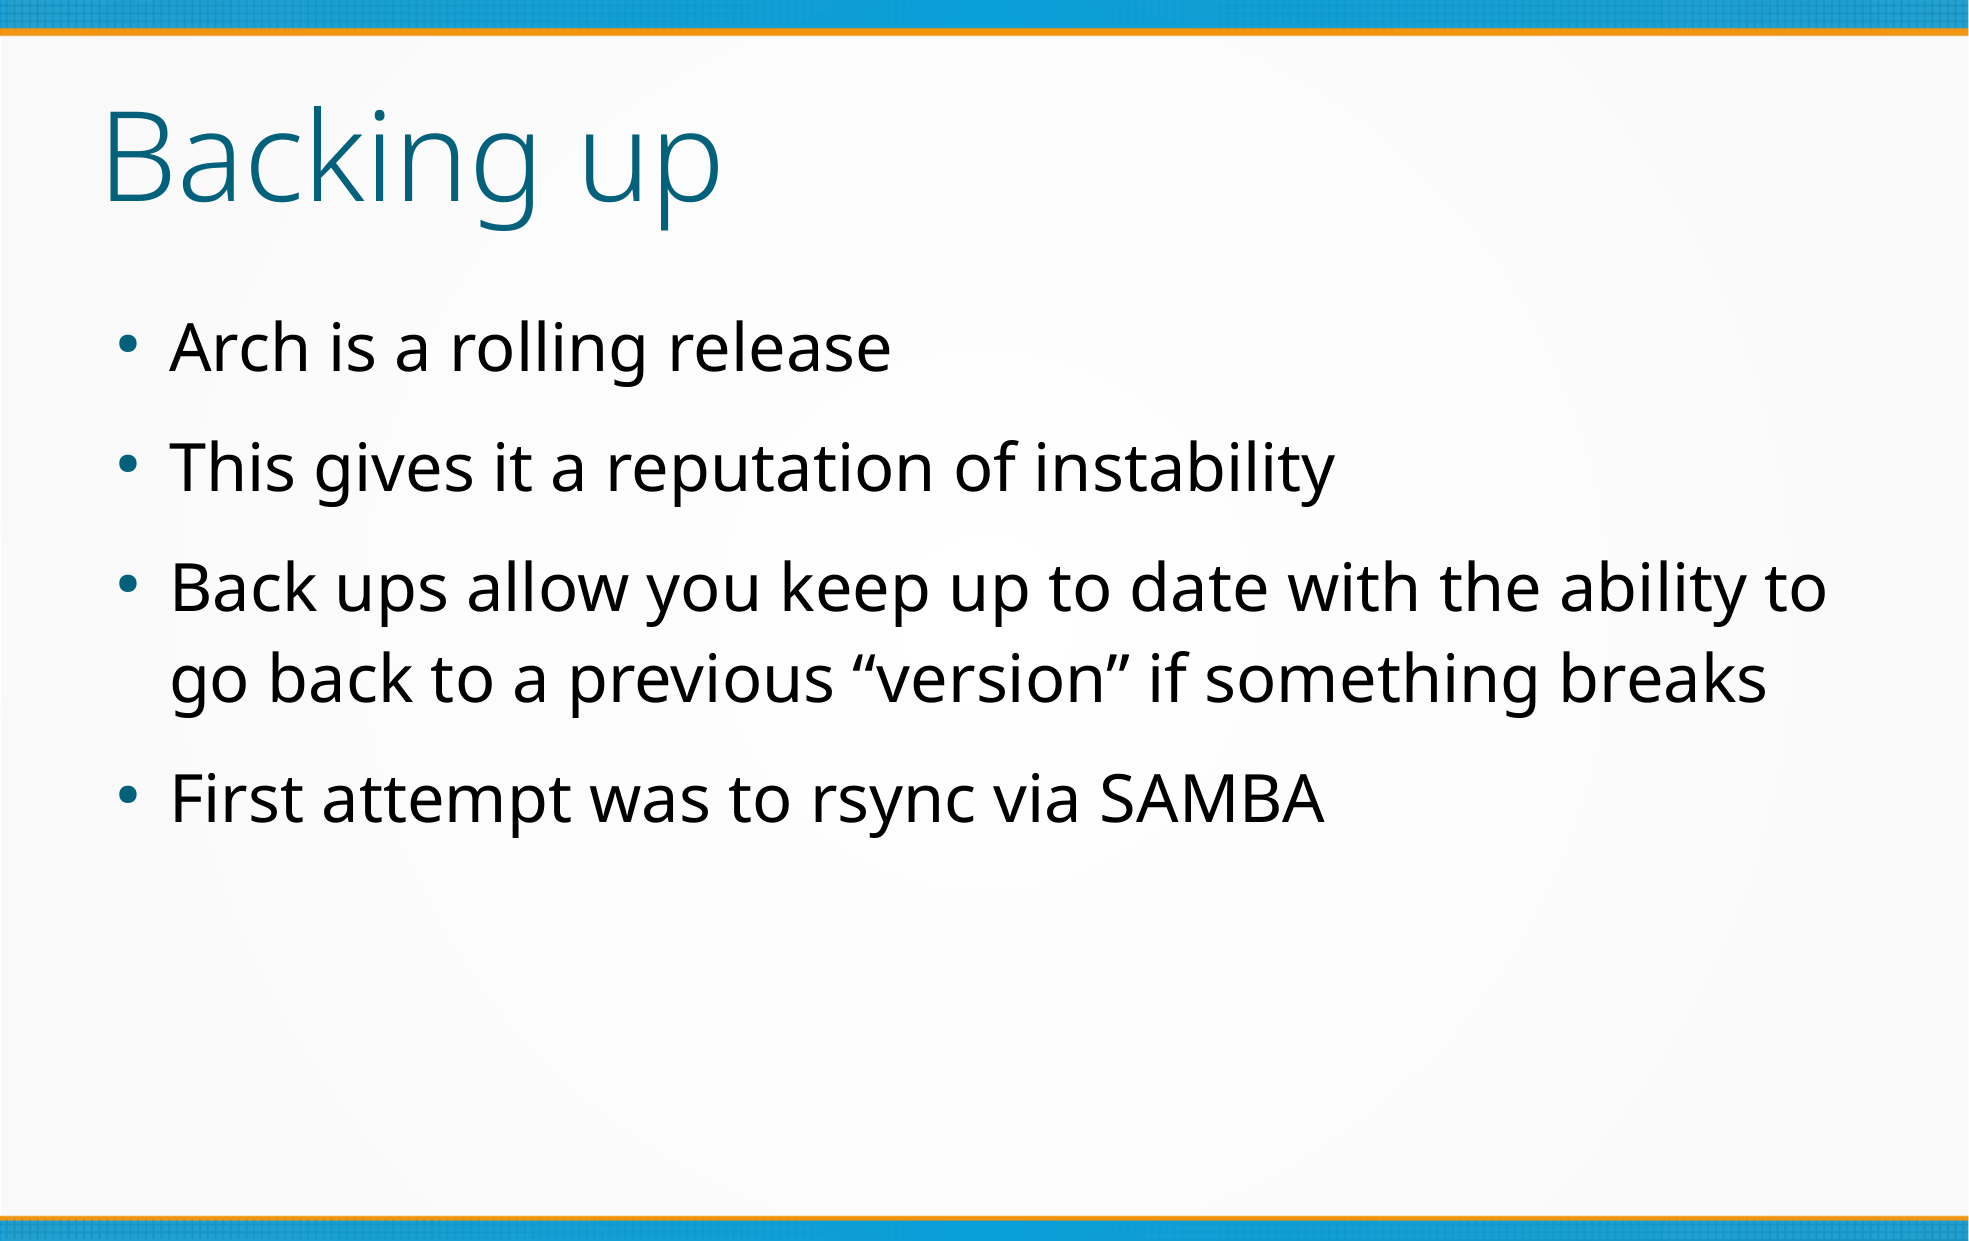

# Backing up
Arch is a rolling release
This gives it a reputation of instability
Back ups allow you keep up to date with the ability to go back to a previous “version” if something breaks
First attempt was to rsync via SAMBA